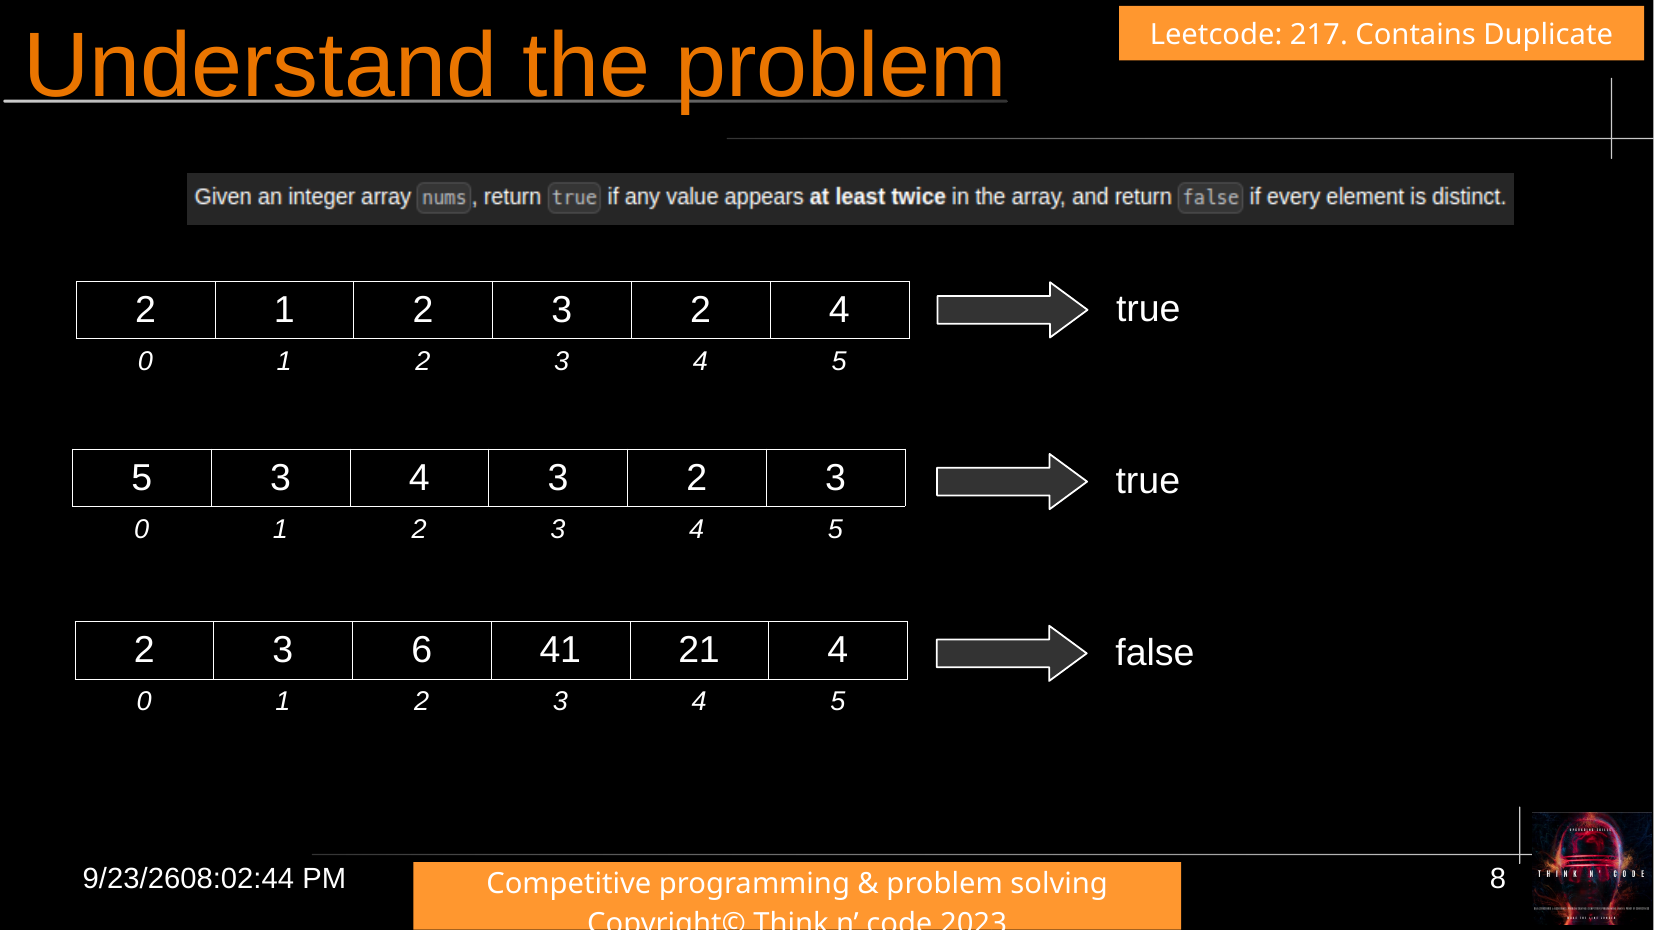

# Understand the problem
true
| 2 | 1 | 2 | 3 | 2 | 4 |
| --- | --- | --- | --- | --- | --- |
| 0 | 1 | 2 | 3 | 4 | 5 |
| 5 | 3 | 4 | 3 | 2 | 3 |
| --- | --- | --- | --- | --- | --- |
| 0 | 1 | 2 | 3 | 4 | 5 |
true
| 2 | 3 | 6 | 41 | 21 | 4 |
| --- | --- | --- | --- | --- | --- |
| 0 | 1 | 2 | 3 | 4 | 5 |
false
8